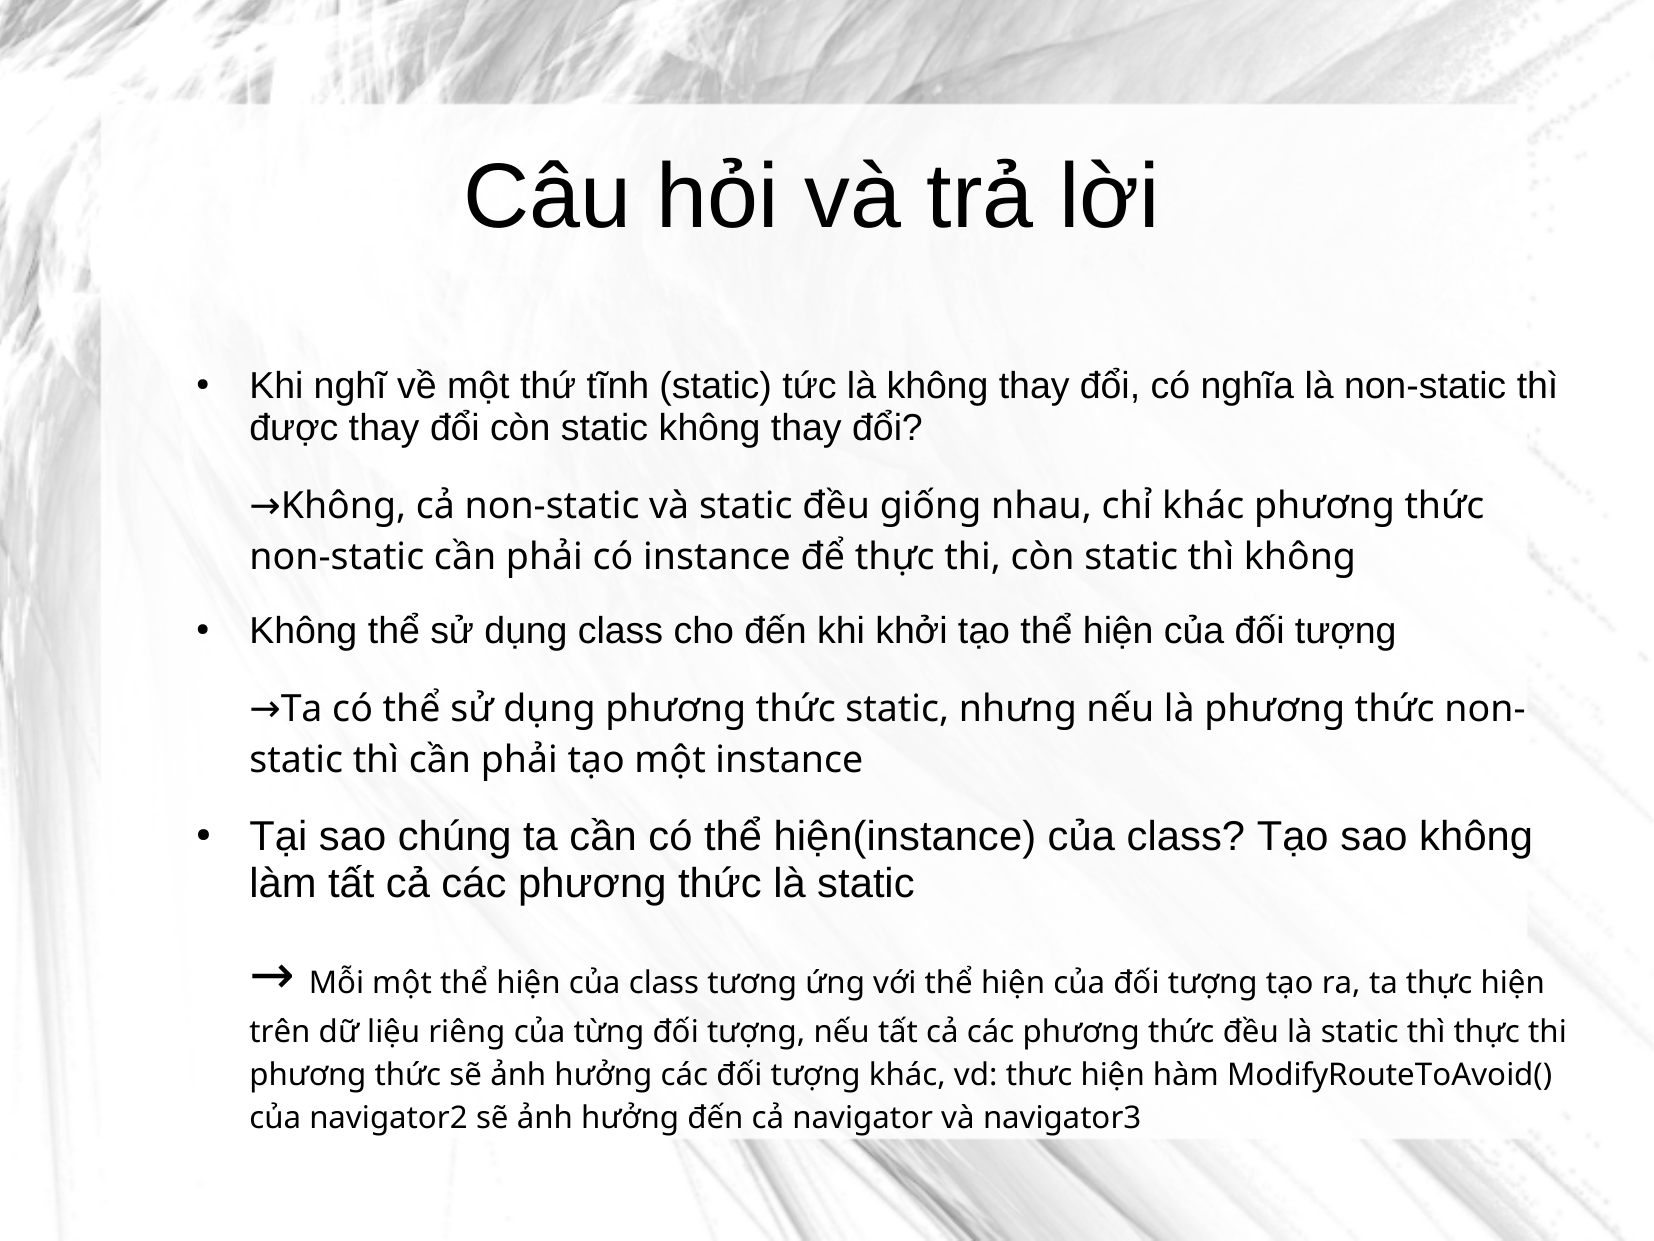

# Câu hỏi và trả lời
Khi nghĩ về một thứ tĩnh (static) tức là không thay đổi, có nghĩa là non-static thì được thay đổi còn static không thay đổi?
→Không, cả non-static và static đều giống nhau, chỉ khác phương thức non-static cần phải có instance để thực thi, còn static thì không
Không thể sử dụng class cho đến khi khởi tạo thể hiện của đối tượng
→Ta có thể sử dụng phương thức static, nhưng nếu là phương thức non-static thì cần phải tạo một instance
Tại sao chúng ta cần có thể hiện(instance) của class? Tạo sao không làm tất cả các phương thức là static
→ Mỗi một thể hiện của class tương ứng với thể hiện của đối tượng tạo ra, ta thực hiện trên dữ liệu riêng của từng đối tượng, nếu tất cả các phương thức đều là static thì thực thi phương thức sẽ ảnh hưởng các đối tượng khác, vd: thưc hiện hàm ModifyRouteToAvoid() của navigator2 sẽ ảnh hưởng đến cả navigator và navigator3